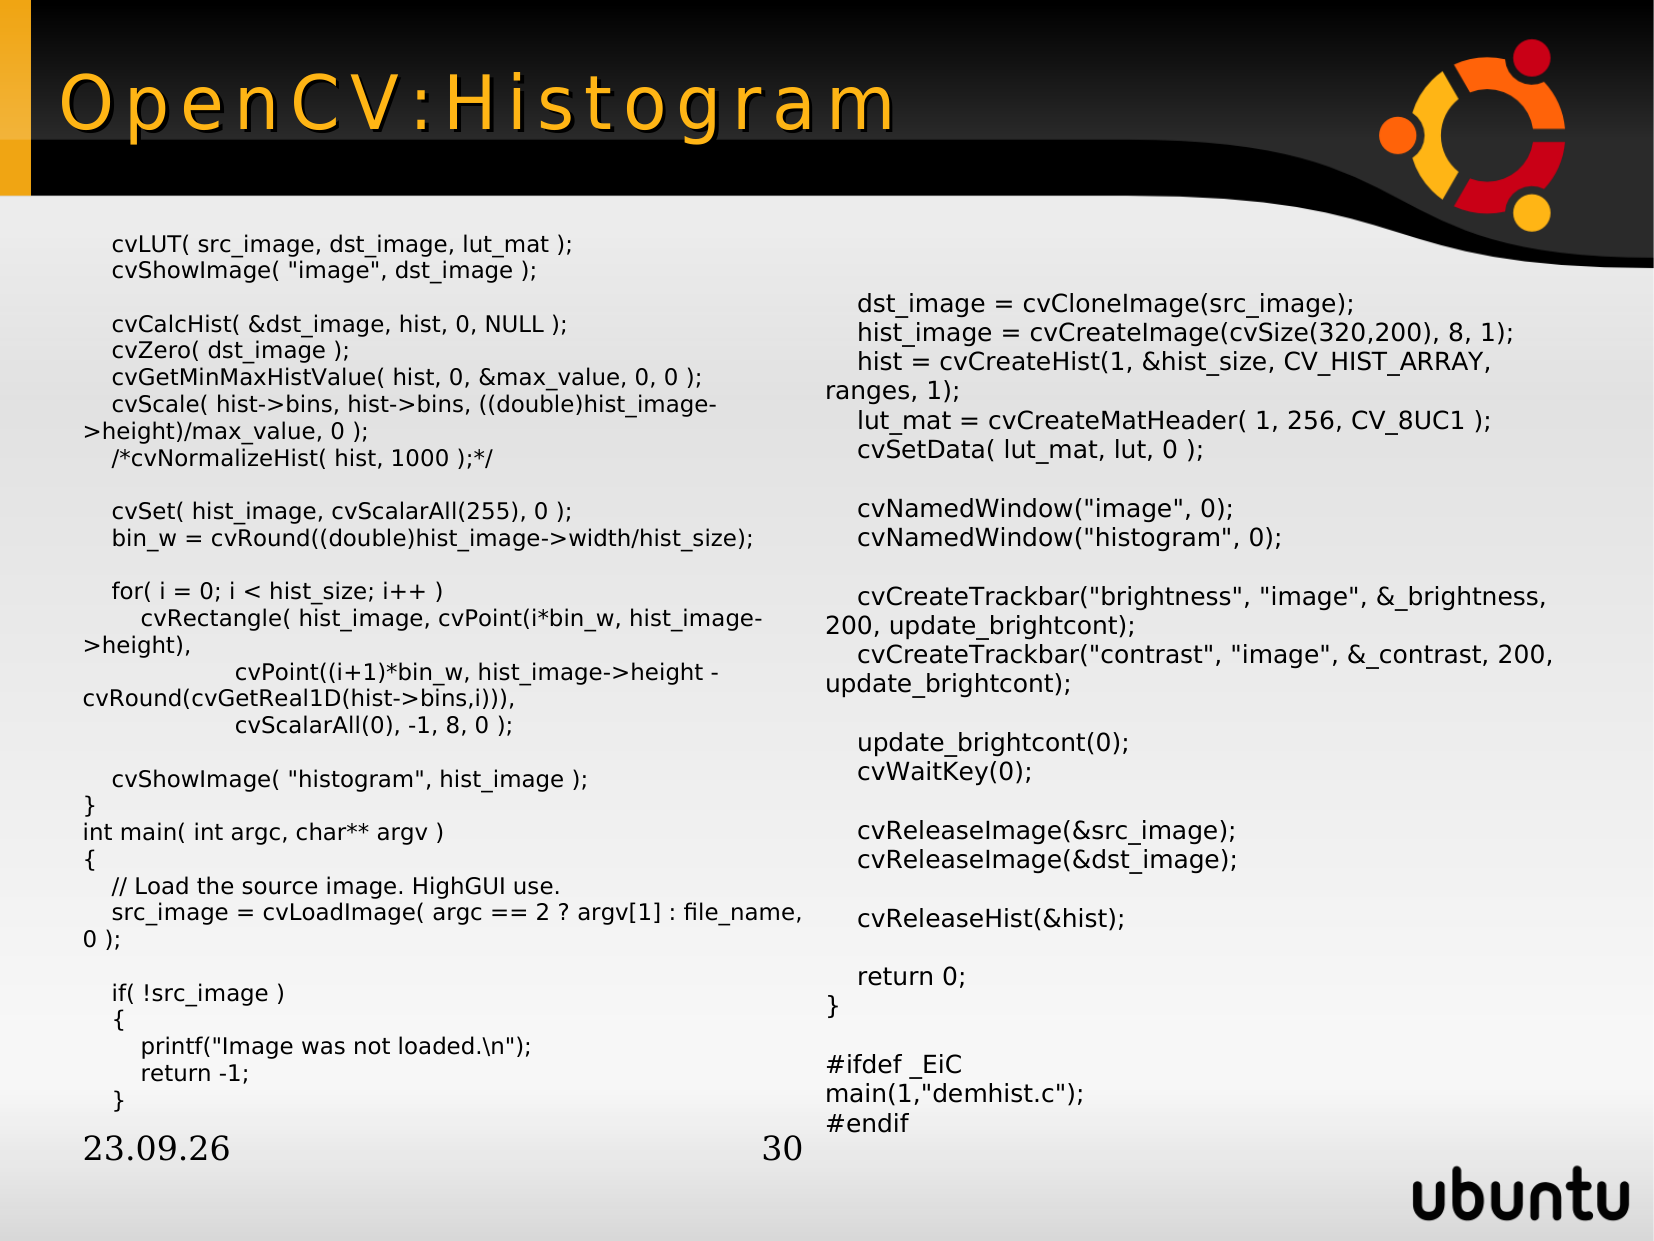

# OpenCV:Histogram
 dst_image = cvCloneImage(src_image);
 hist_image = cvCreateImage(cvSize(320,200), 8, 1);
 hist = cvCreateHist(1, &hist_size, CV_HIST_ARRAY, ranges, 1);
 lut_mat = cvCreateMatHeader( 1, 256, CV_8UC1 );
 cvSetData( lut_mat, lut, 0 );
 cvNamedWindow("image", 0);
 cvNamedWindow("histogram", 0);
 cvCreateTrackbar("brightness", "image", &_brightness, 200, update_brightcont);
 cvCreateTrackbar("contrast", "image", &_contrast, 200, update_brightcont);
 update_brightcont(0);
 cvWaitKey(0);
 cvReleaseImage(&src_image);
 cvReleaseImage(&dst_image);
 cvReleaseHist(&hist);
 return 0;
}
#ifdef _EiC
main(1,"demhist.c");
#endif
 cvLUT( src_image, dst_image, lut_mat );
 cvShowImage( "image", dst_image );
 cvCalcHist( &dst_image, hist, 0, NULL );
 cvZero( dst_image );
 cvGetMinMaxHistValue( hist, 0, &max_value, 0, 0 );
 cvScale( hist->bins, hist->bins, ((double)hist_image->height)/max_value, 0 );
 /*cvNormalizeHist( hist, 1000 );*/
 cvSet( hist_image, cvScalarAll(255), 0 );
 bin_w = cvRound((double)hist_image->width/hist_size);
 for( i = 0; i < hist_size; i++ )
 cvRectangle( hist_image, cvPoint(i*bin_w, hist_image->height),
 cvPoint((i+1)*bin_w, hist_image->height - cvRound(cvGetReal1D(hist->bins,i))),
 cvScalarAll(0), -1, 8, 0 );
 cvShowImage( "histogram", hist_image );
}
int main( int argc, char** argv )
{
 // Load the source image. HighGUI use.
 src_image = cvLoadImage( argc == 2 ? argv[1] : file_name, 0 );
 if( !src_image )
 {
 printf("Image was not loaded.\n");
 return -1;
 }
30